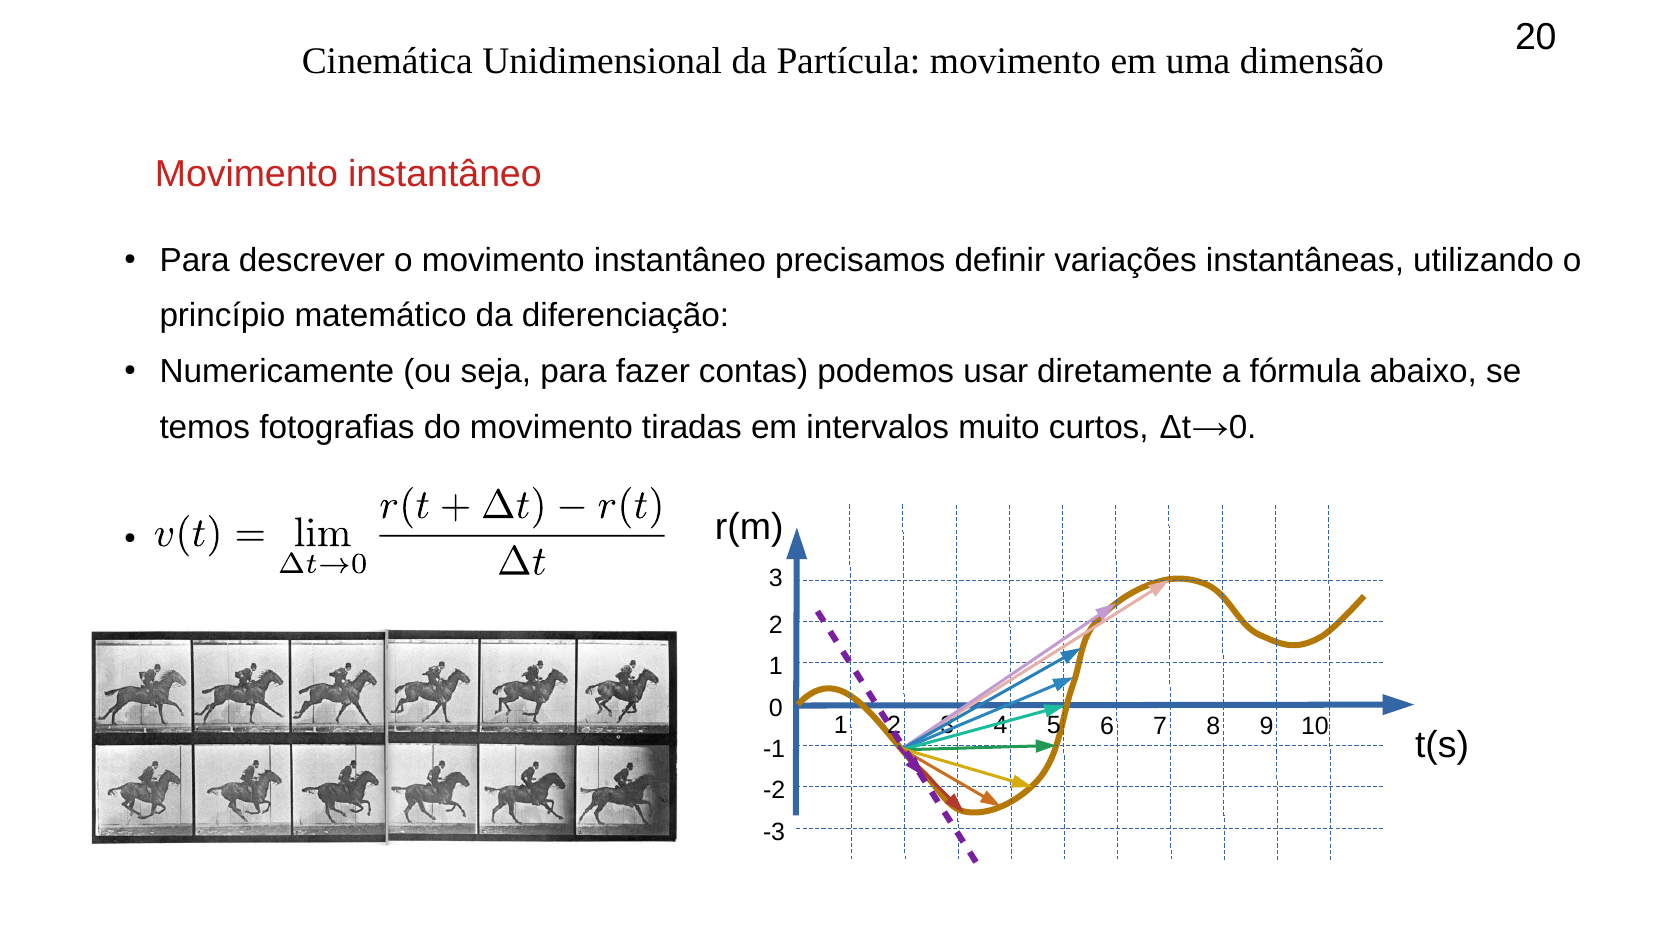

Cinemática Unidimensional da Partícula: movimento em uma dimensão
Movimento instantâneo
Para descrever o movimento instantâneo precisamos definir variações instantâneas, utilizando o princípio matemático da diferenciação:
Numericamente (ou seja, para fazer contas) podemos usar diretamente a fórmula abaixo, se temos fotografias do movimento tiradas em intervalos muito curtos, Δt→0.
r(m)
3
2
1
0
1
2
3
4
5
6
7
8
9
10
t(s)
-1
-2
-3